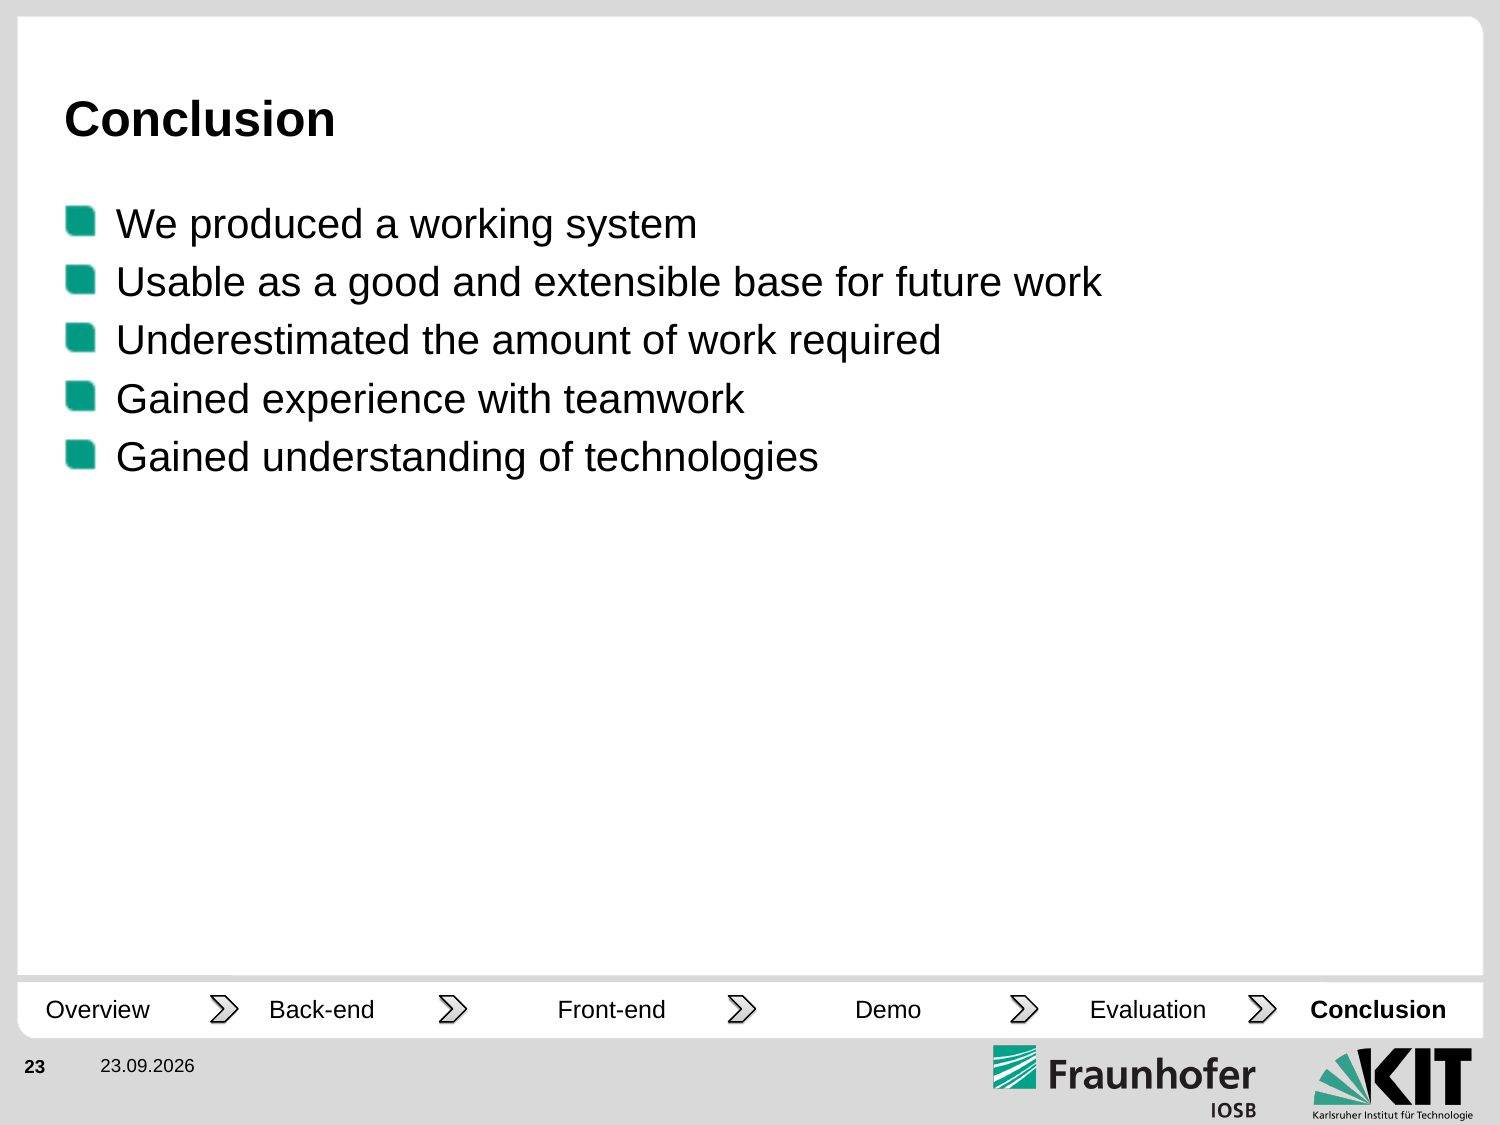

# Conclusion
We produced a working system
Usable as a good and extensible base for future work
Underestimated the amount of work required
Gained experience with teamwork
Gained understanding of technologies
Overview
Back-end
Front-end
Demo
Evaluation
Conclusion
23